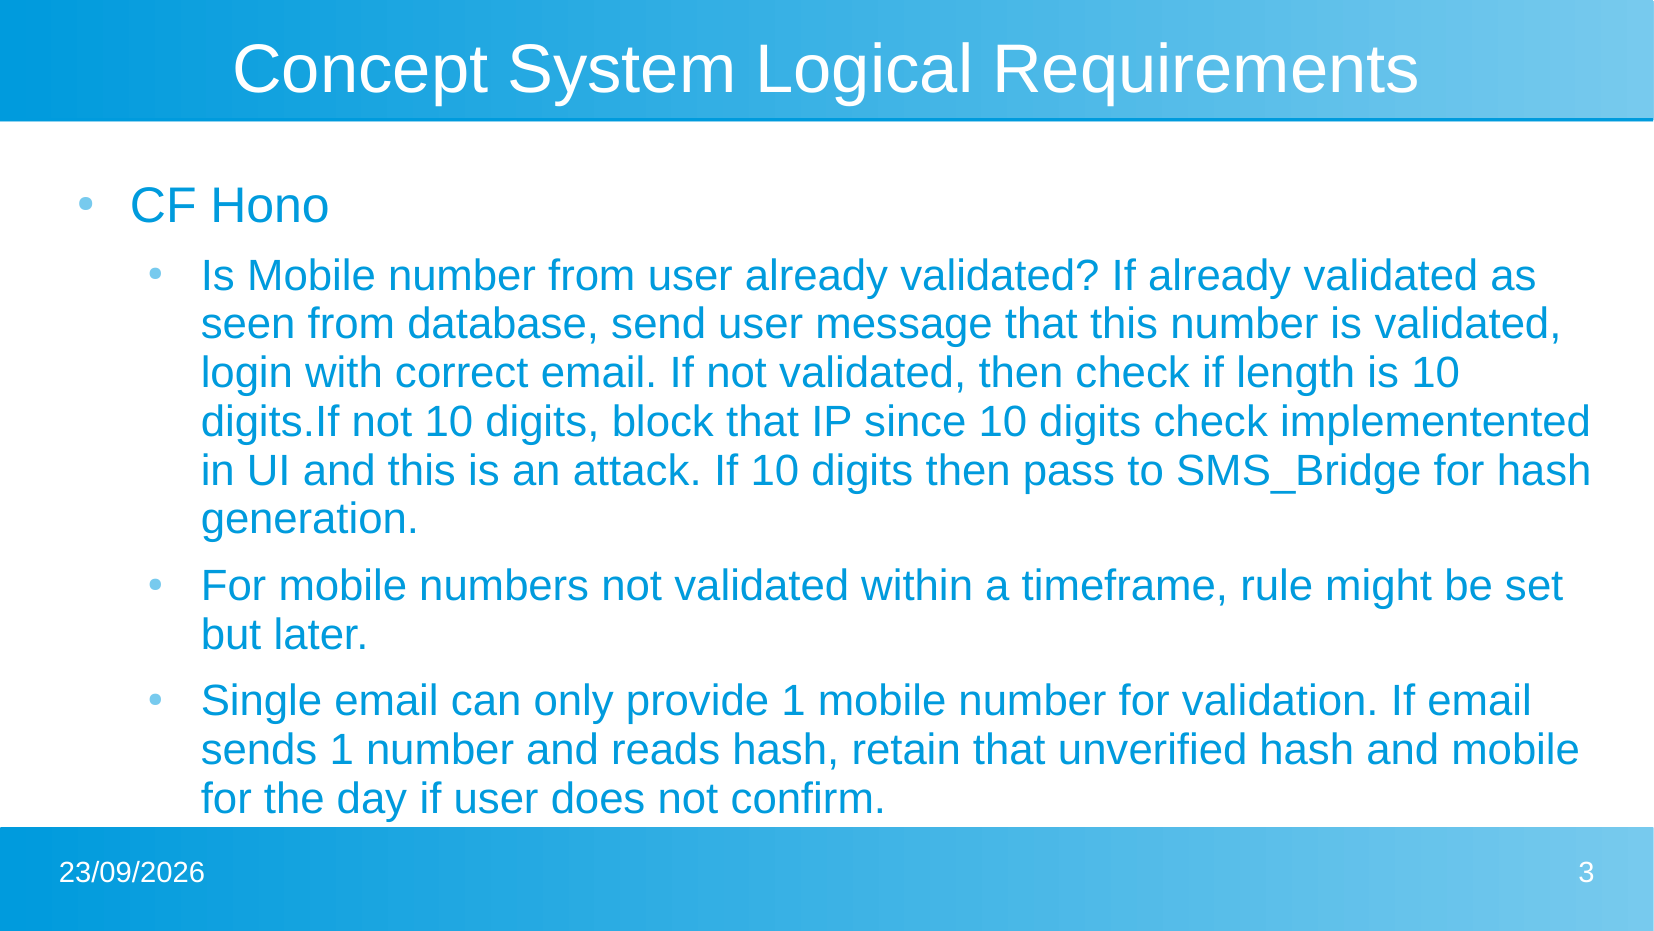

# Concept System Logical Requirements
CF Hono
Is Mobile number from user already validated? If already validated as seen from database, send user message that this number is validated, login with correct email. If not validated, then check if length is 10 digits.If not 10 digits, block that IP since 10 digits check implementented in UI and this is an attack. If 10 digits then pass to SMS_Bridge for hash generation.
For mobile numbers not validated within a timeframe, rule might be set but later.
Single email can only provide 1 mobile number for validation. If email sends 1 number and reads hash, retain that unverified hash and mobile for the day if user does not confirm.
3